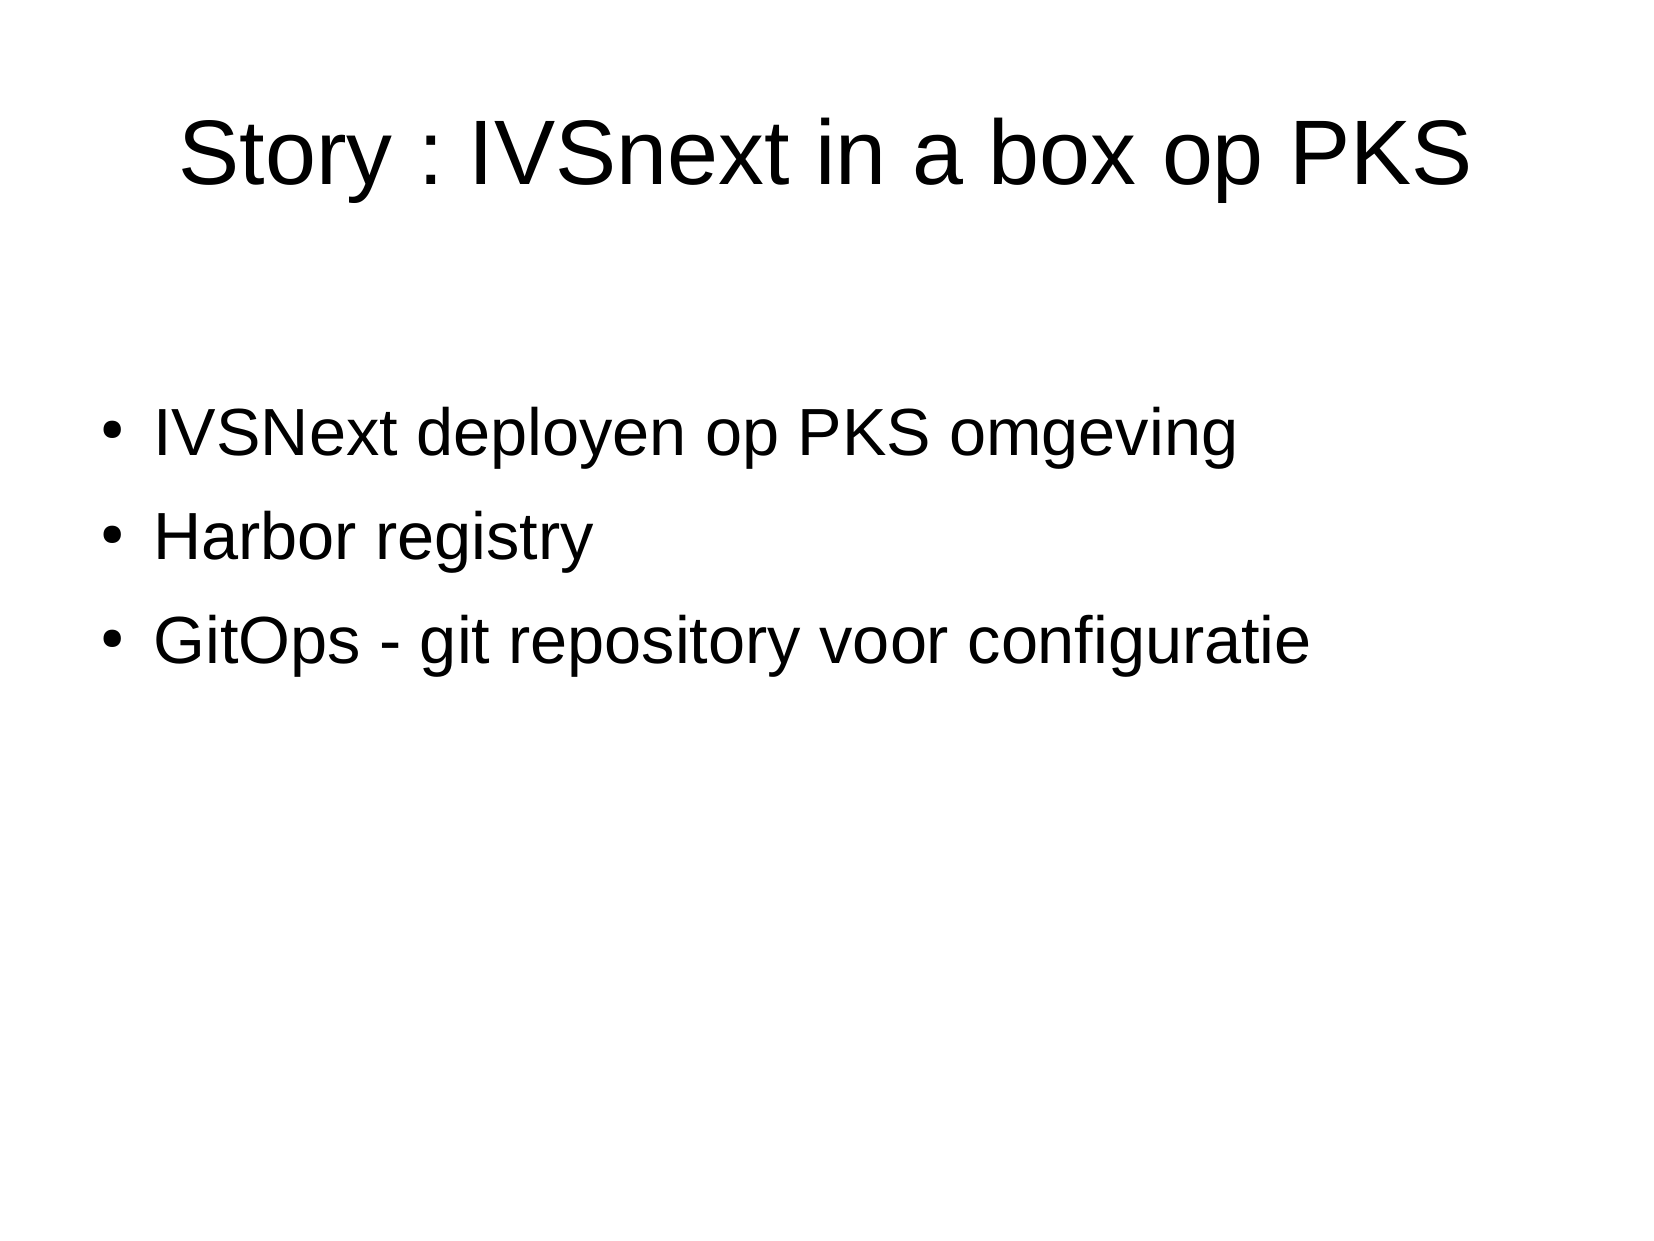

# Story : IVSnext in a box op PKS
IVSNext deployen op PKS omgeving
Harbor registry
GitOps - git repository voor configuratie